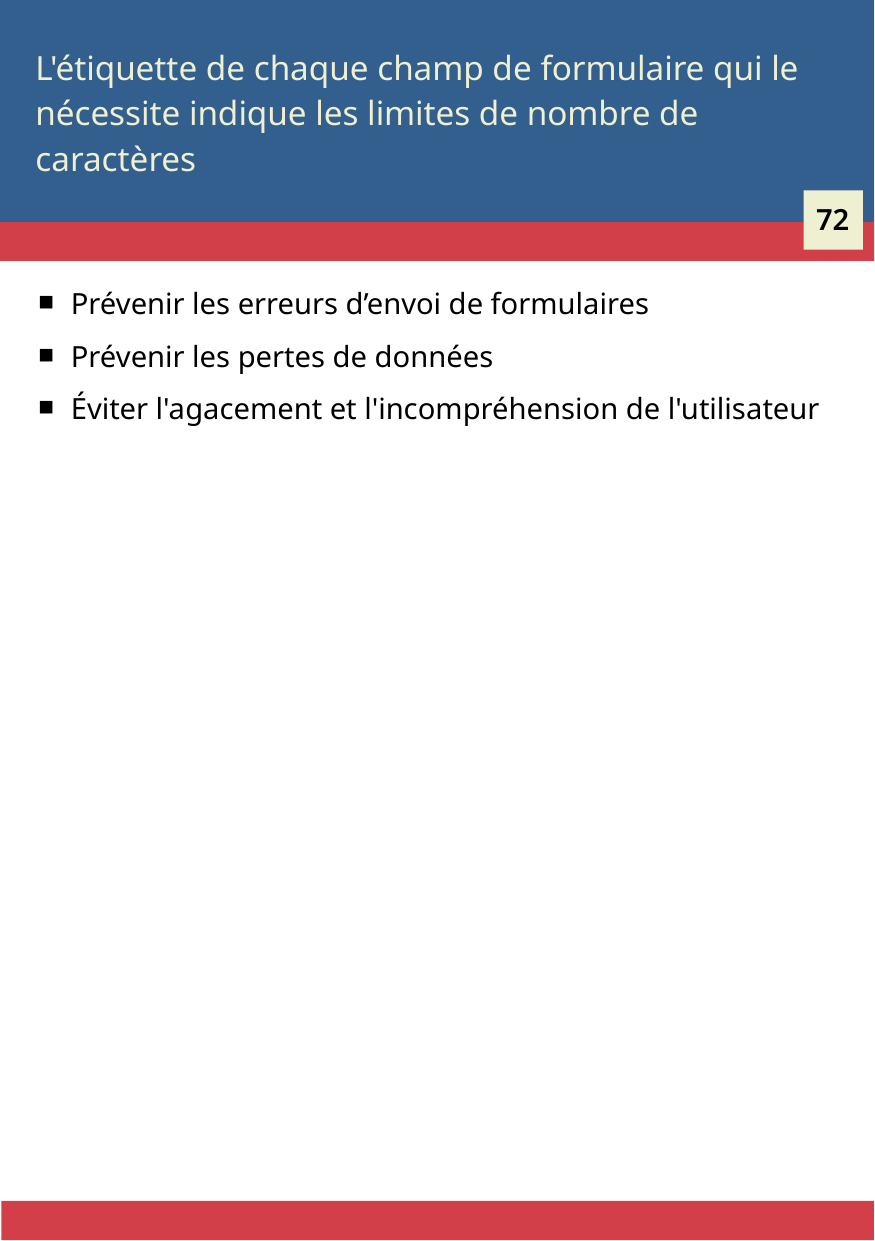

# L'étiquette de chaque champ de formulaire qui le nécessite indique les limites de nombre de caractères
72
Prévenir les erreurs d’envoi de formulaires
Prévenir les pertes de données
Éviter l'agacement et l'incompréhension de l'utilisateur